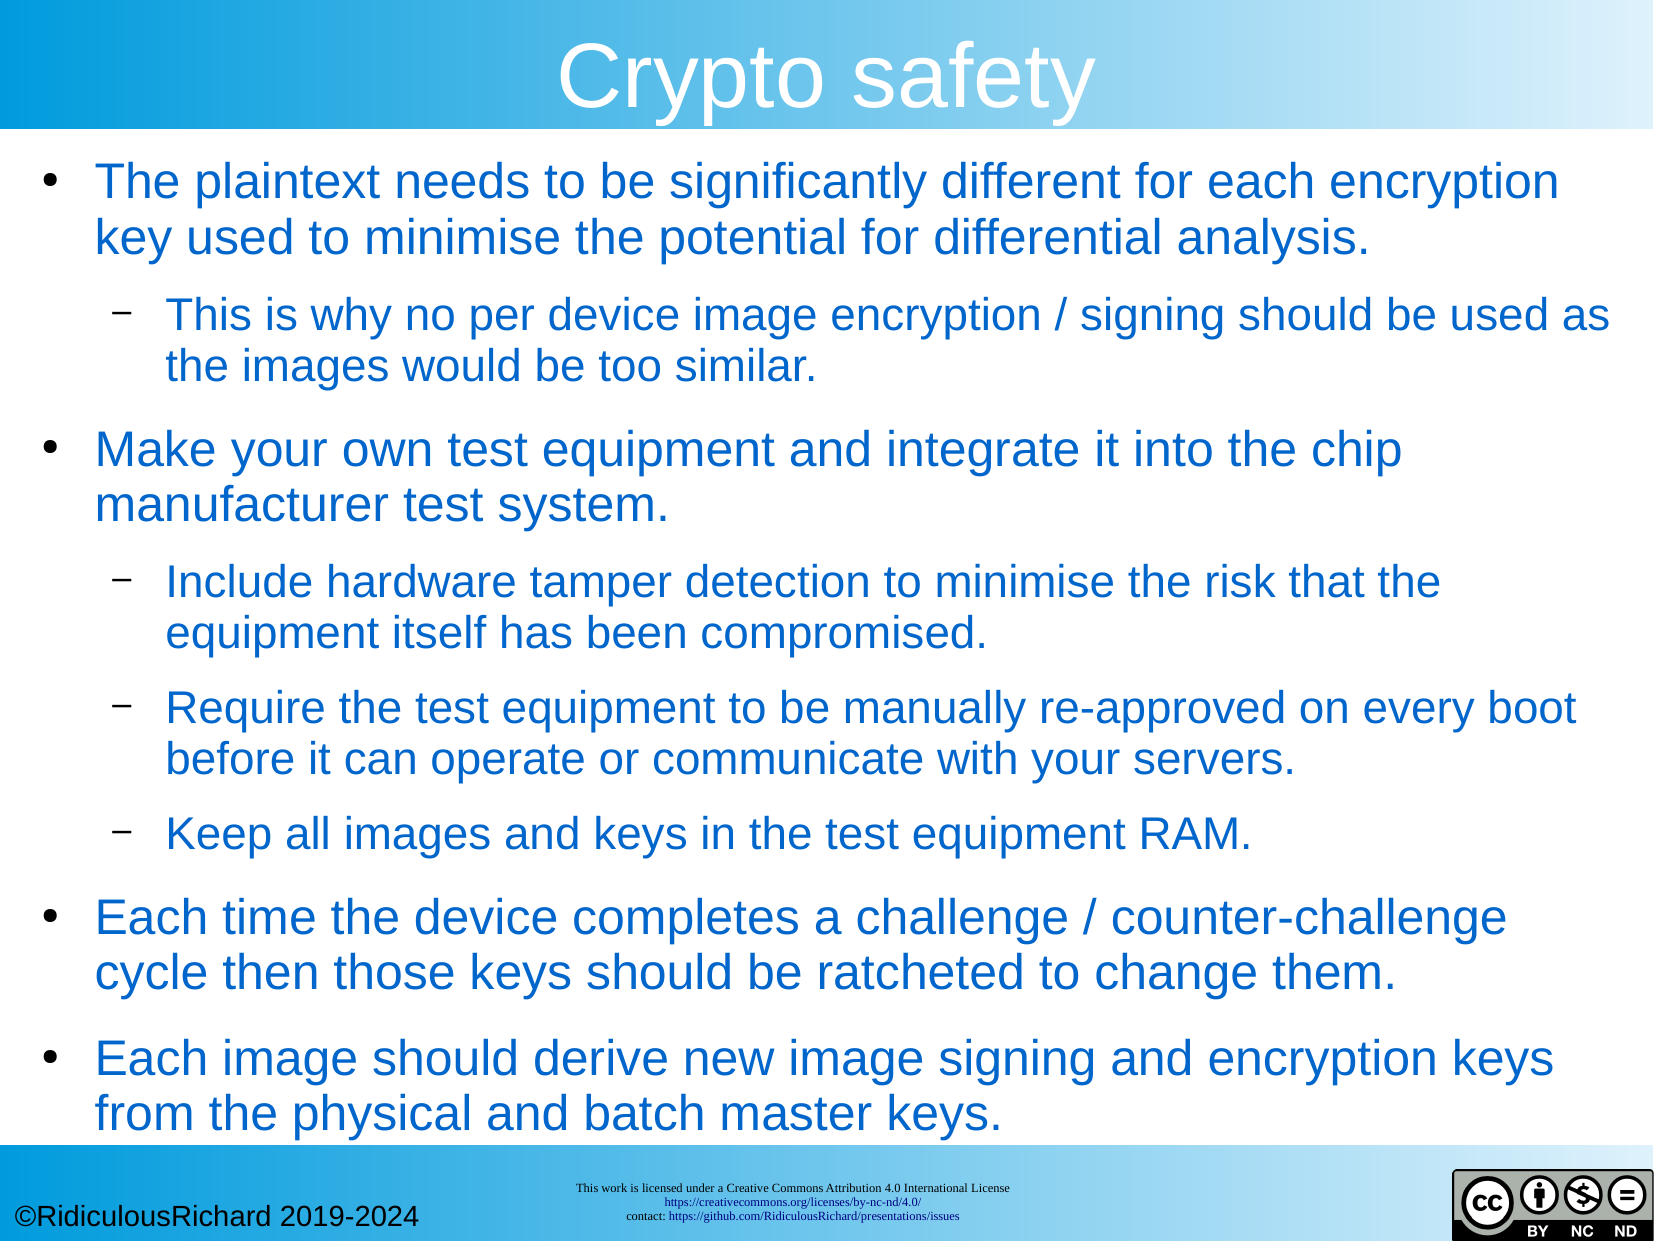

# Crypto safety
The plaintext needs to be significantly different for each encryption key used to minimise the potential for differential analysis.
This is why no per device image encryption / signing should be used as the images would be too similar.
Make your own test equipment and integrate it into the chip manufacturer test system.
Include hardware tamper detection to minimise the risk that the equipment itself has been compromised.
Require the test equipment to be manually re-approved on every boot before it can operate or communicate with your servers.
Keep all images and keys in the test equipment RAM.
Each time the device completes a challenge / counter-challenge cycle then those keys should be ratcheted to change them.
Each image should derive new image signing and encryption keys from the physical and batch master keys.